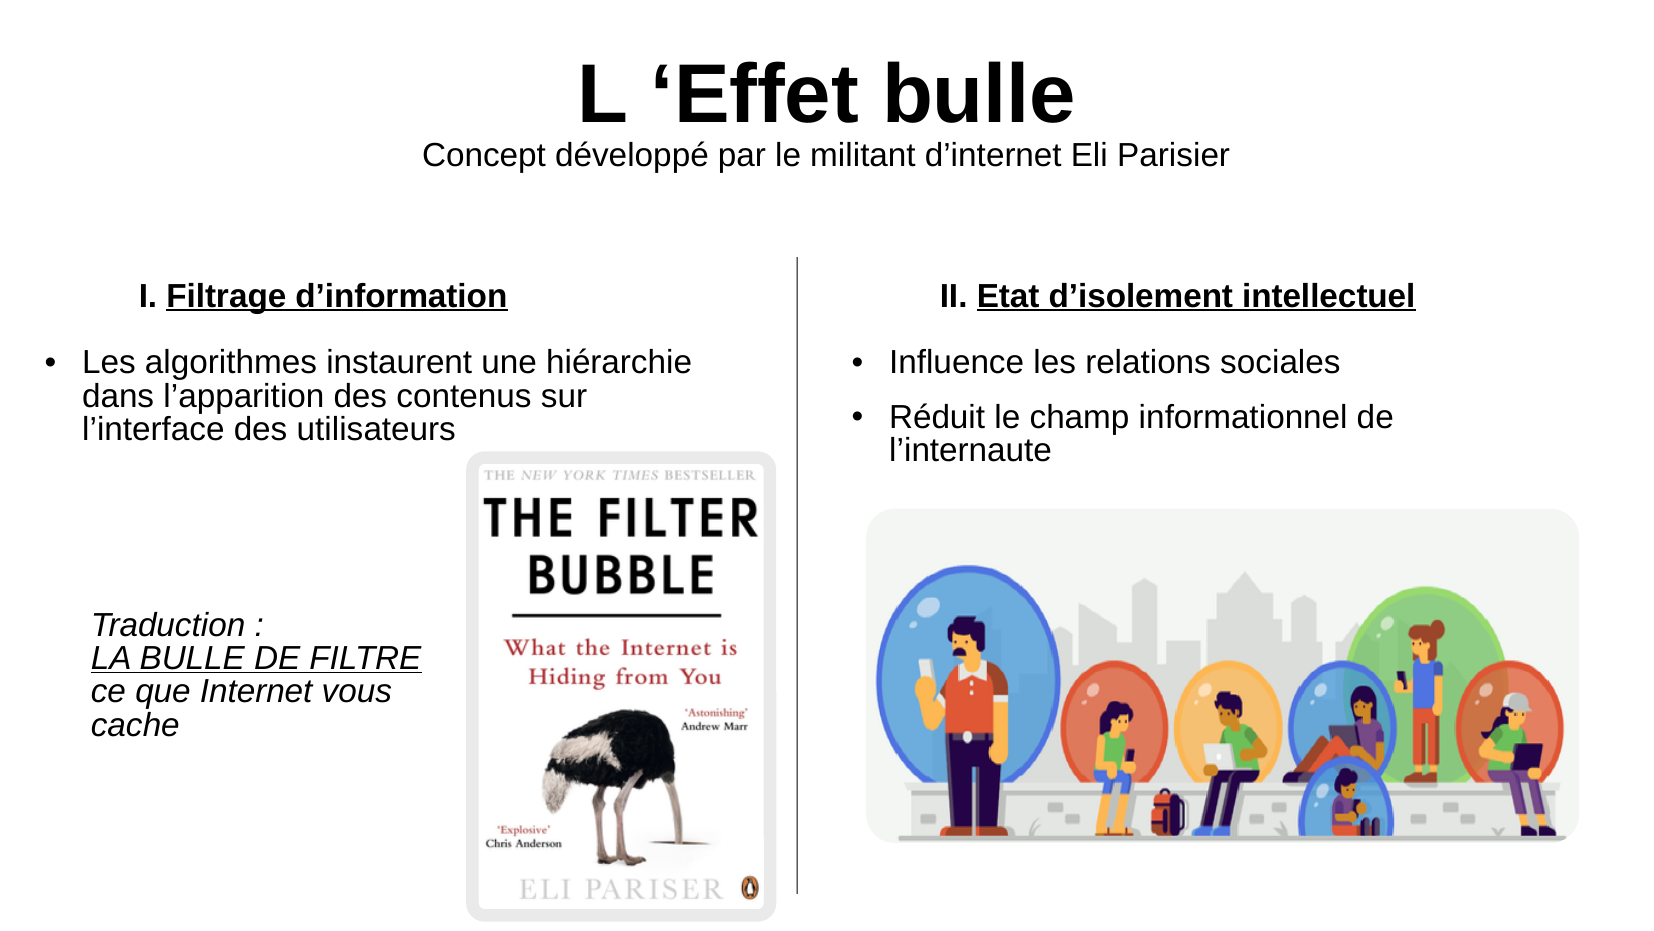

# L ‘Effet bulle Concept développé par le militant d’internet Eli Parisier
II. Etat d’isolement intellectuel
I. Filtrage d’information
Les algorithmes instaurent une hiérarchie dans l’apparition des contenus sur l’interface des utilisateurs
 Traduction :
 LA BULLE DE FILTRE
 ce que Internet vous
 cache
Influence les relations sociales
Réduit le champ informationnel de l’internaute